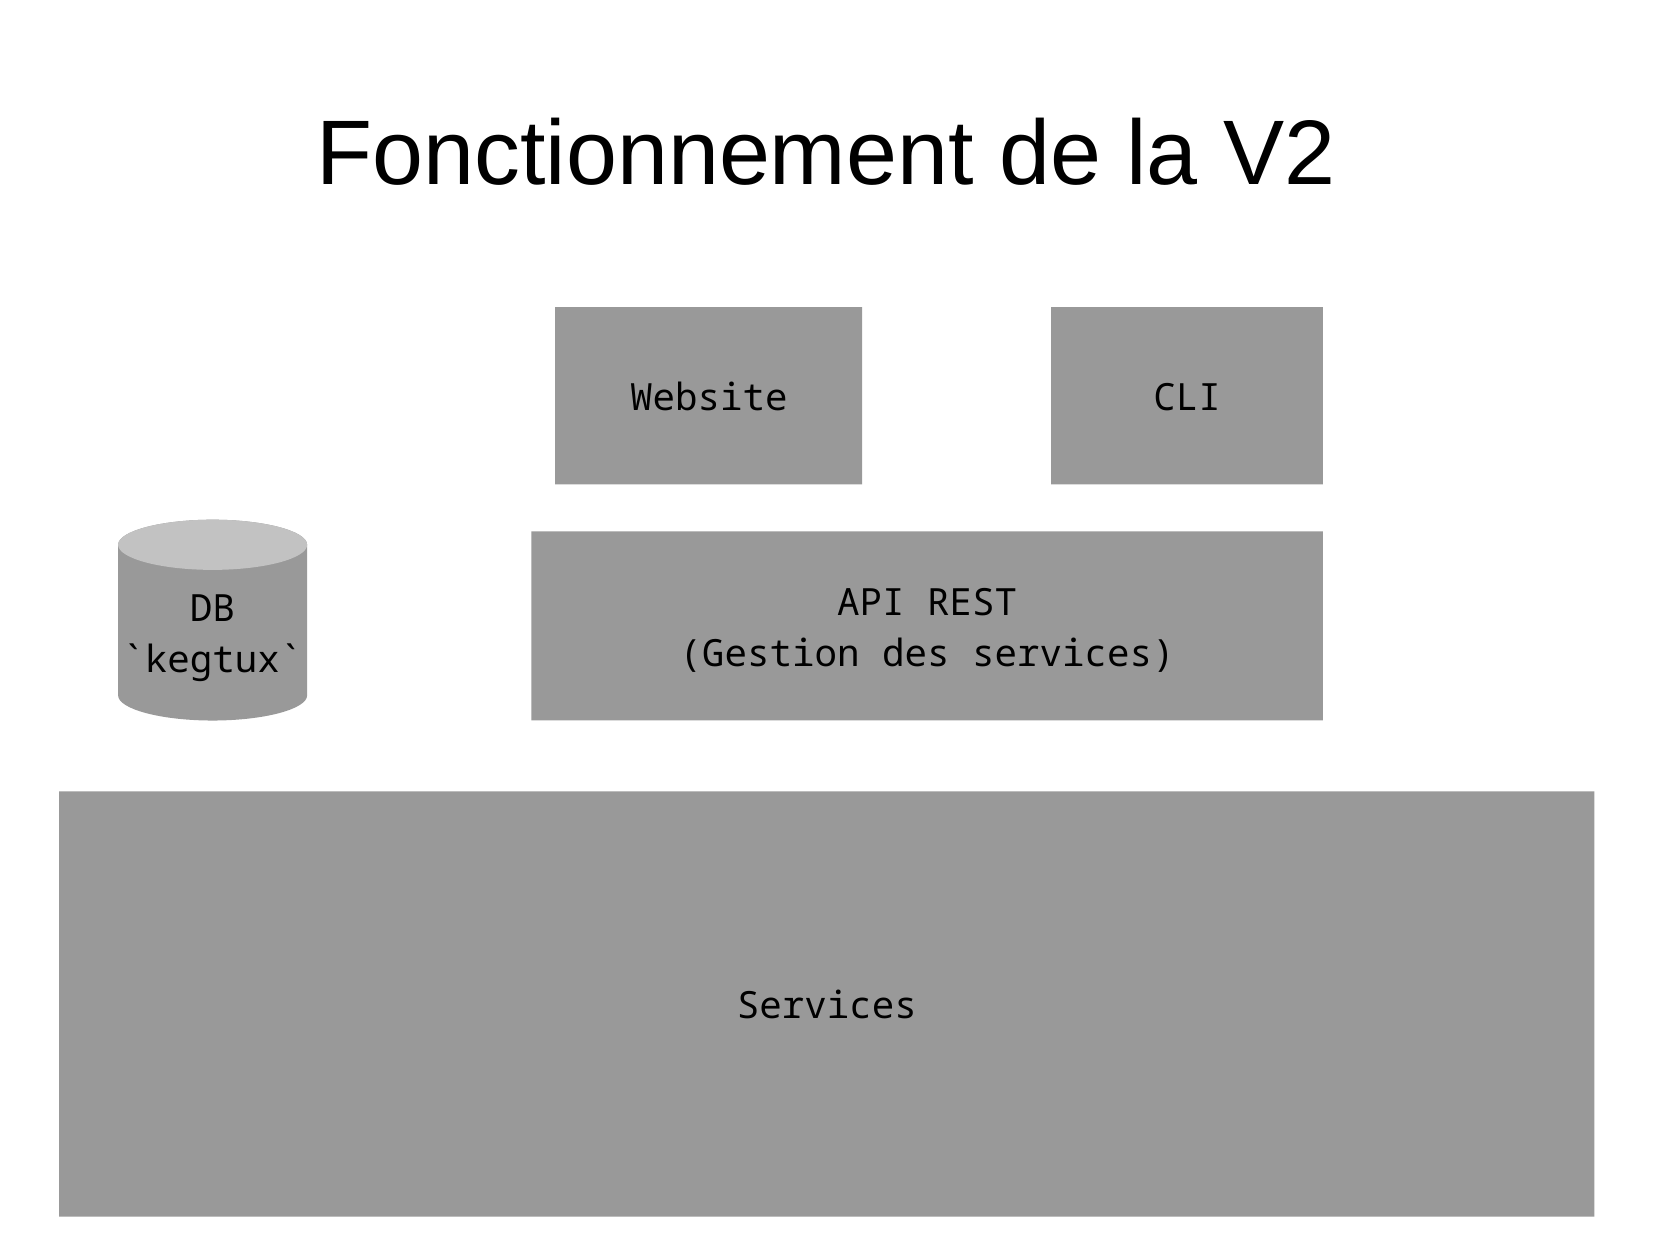

# Fonctionnement de la V2
Website
CLI
DB
`kegtux`
API REST
(Gestion des services)
Services